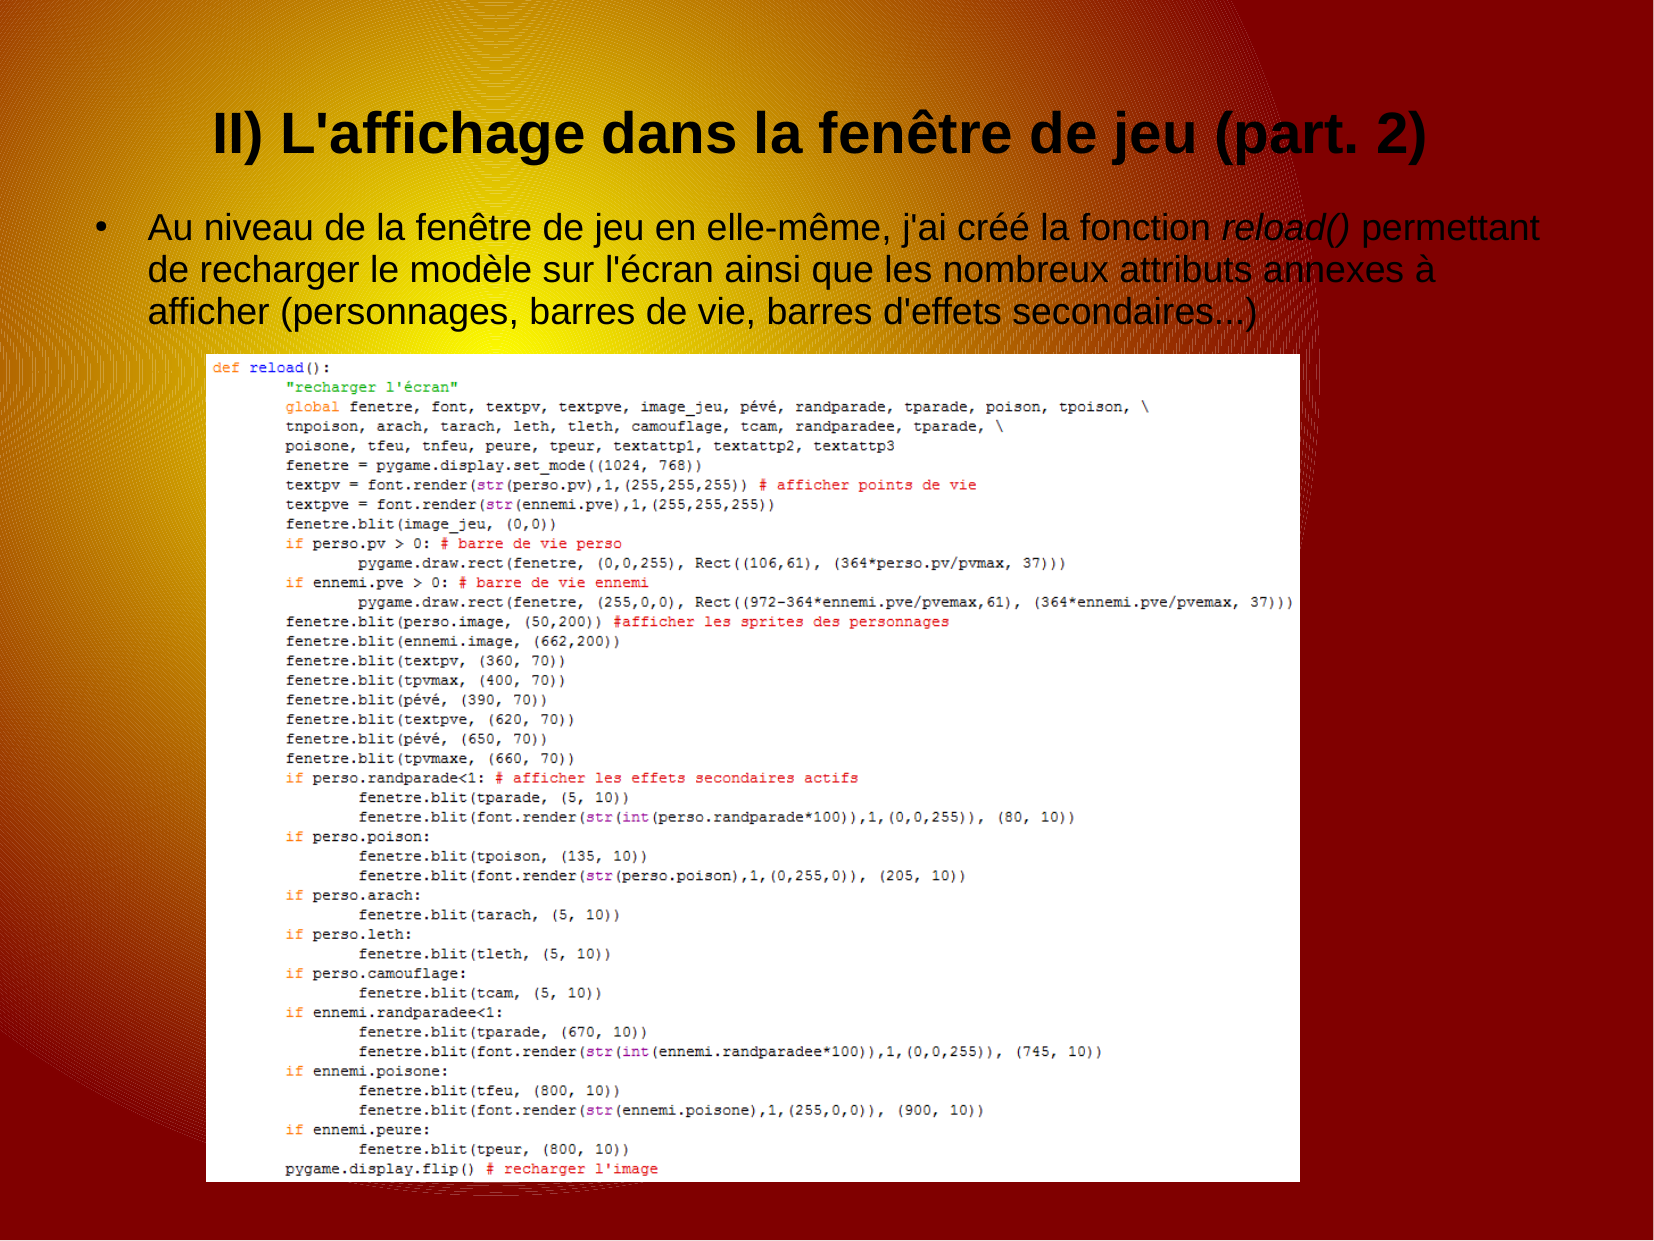

# II) L'affichage dans la fenêtre de jeu (part. 2)
Au niveau de la fenêtre de jeu en elle-même, j'ai créé la fonction reload() permettant de recharger le modèle sur l'écran ainsi que les nombreux attributs annexes à afficher (personnages, barres de vie, barres d'effets secondaires...)